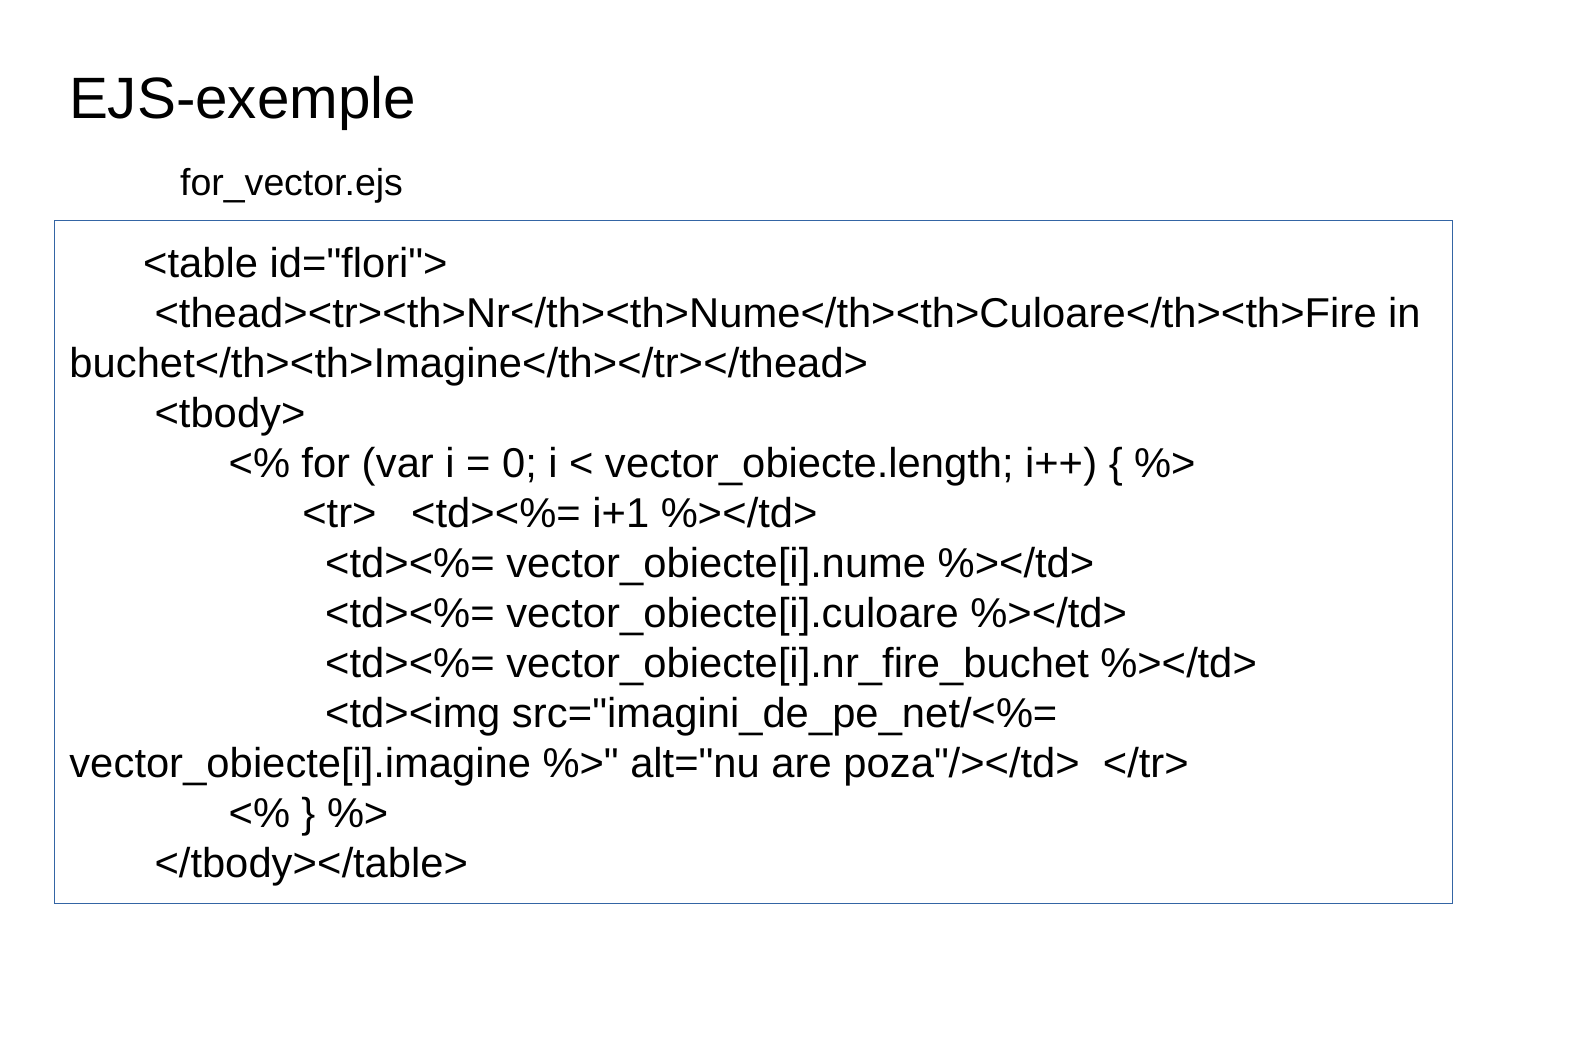

# EJS-exemple
for_vector.ejs
	<table id="flori">
 	 <thead><tr><th>Nr</th><th>Nume</th><th>Culoare</th><th>Fire in buchet</th><th>Imagine</th></tr></thead>
 	 <tbody>
 		 <% for (var i = 0; i < vector_obiecte.length; i++) { %>
 			 <tr> <td><%= i+1 %></td>
 			 <td><%= vector_obiecte[i].nume %></td>
 			 <td><%= vector_obiecte[i].culoare %></td>
 			 <td><%= vector_obiecte[i].nr_fire_buchet %></td>
 			 <td><img src="imagini_de_pe_net/<%= vector_obiecte[i].imagine %>" alt="nu are poza"/></td> </tr>
 		 <% } %>
 	 </tbody></table>